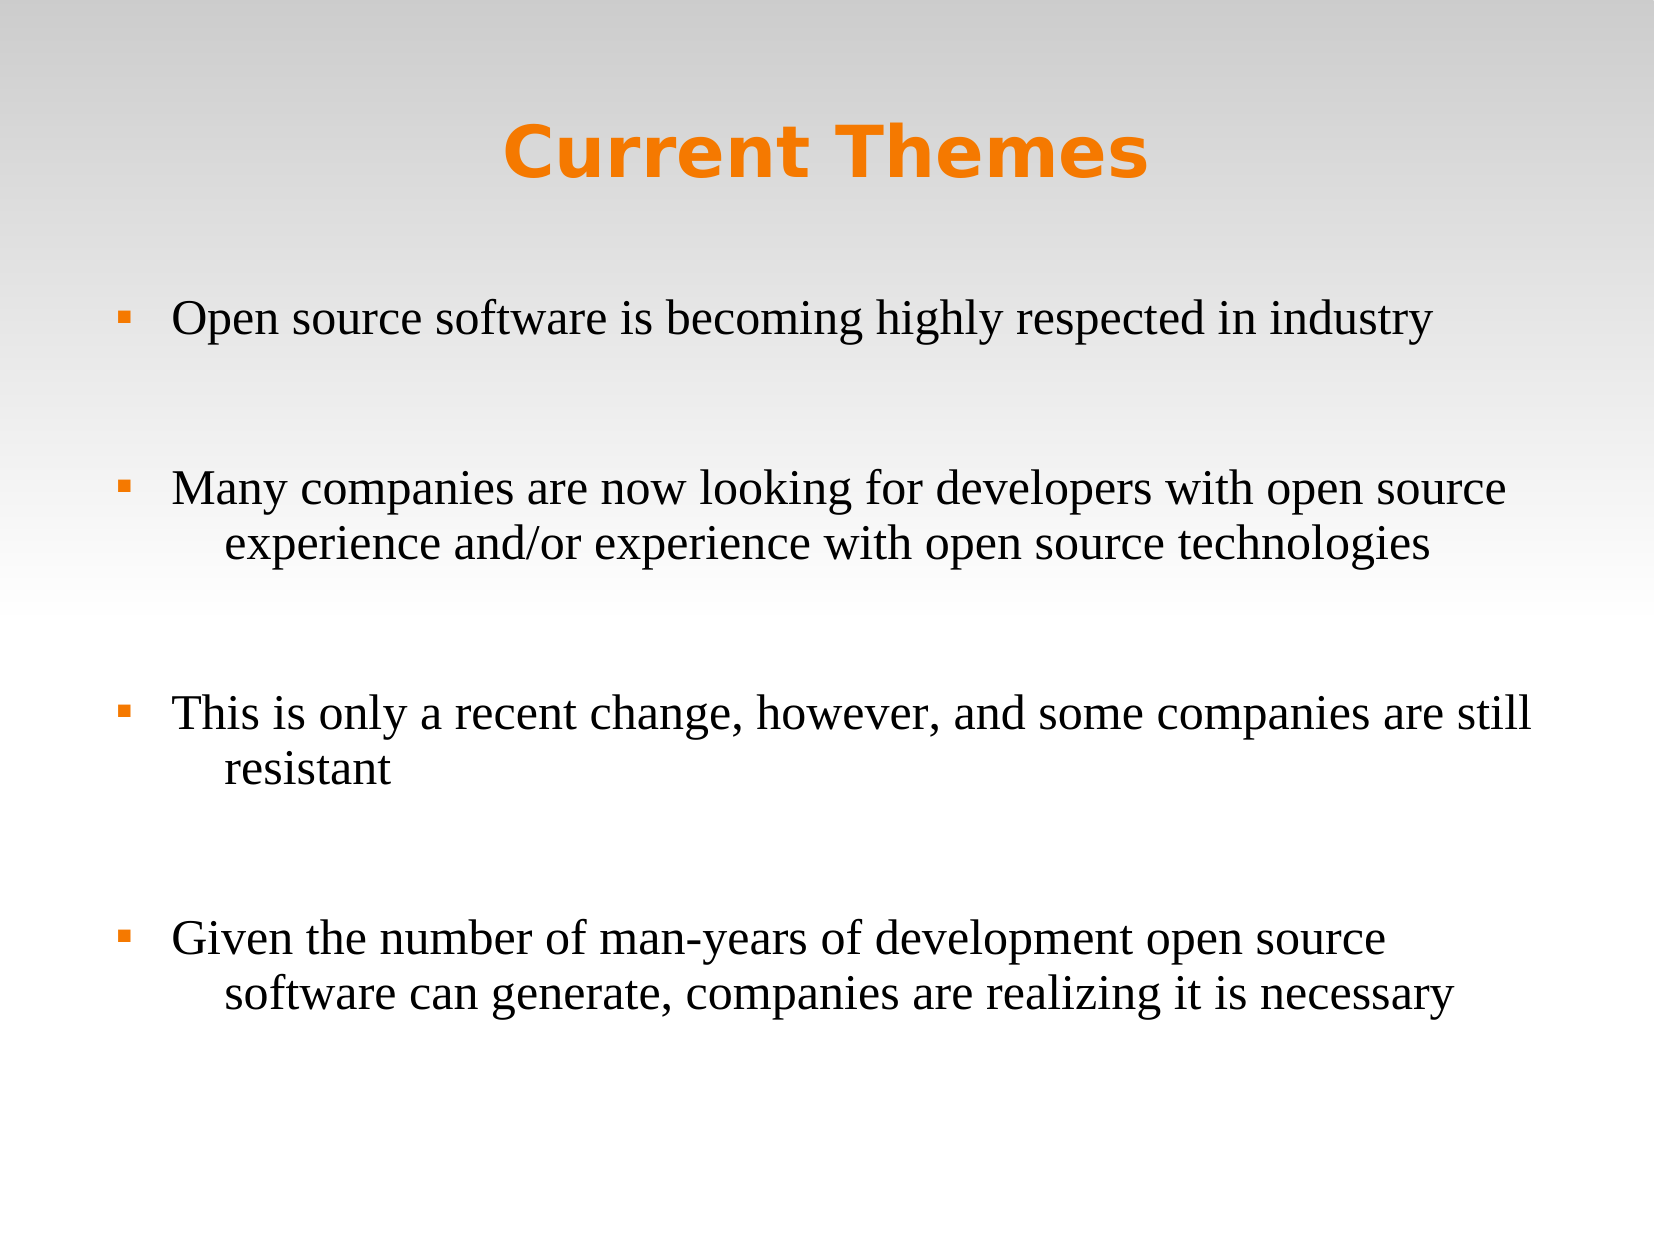

# Current Themes
Open source software is becoming highly respected in industry
Many companies are now looking for developers with open source experience and/or experience with open source technologies
This is only a recent change, however, and some companies are still resistant
Given the number of man-years of development open source software can generate, companies are realizing it is necessary